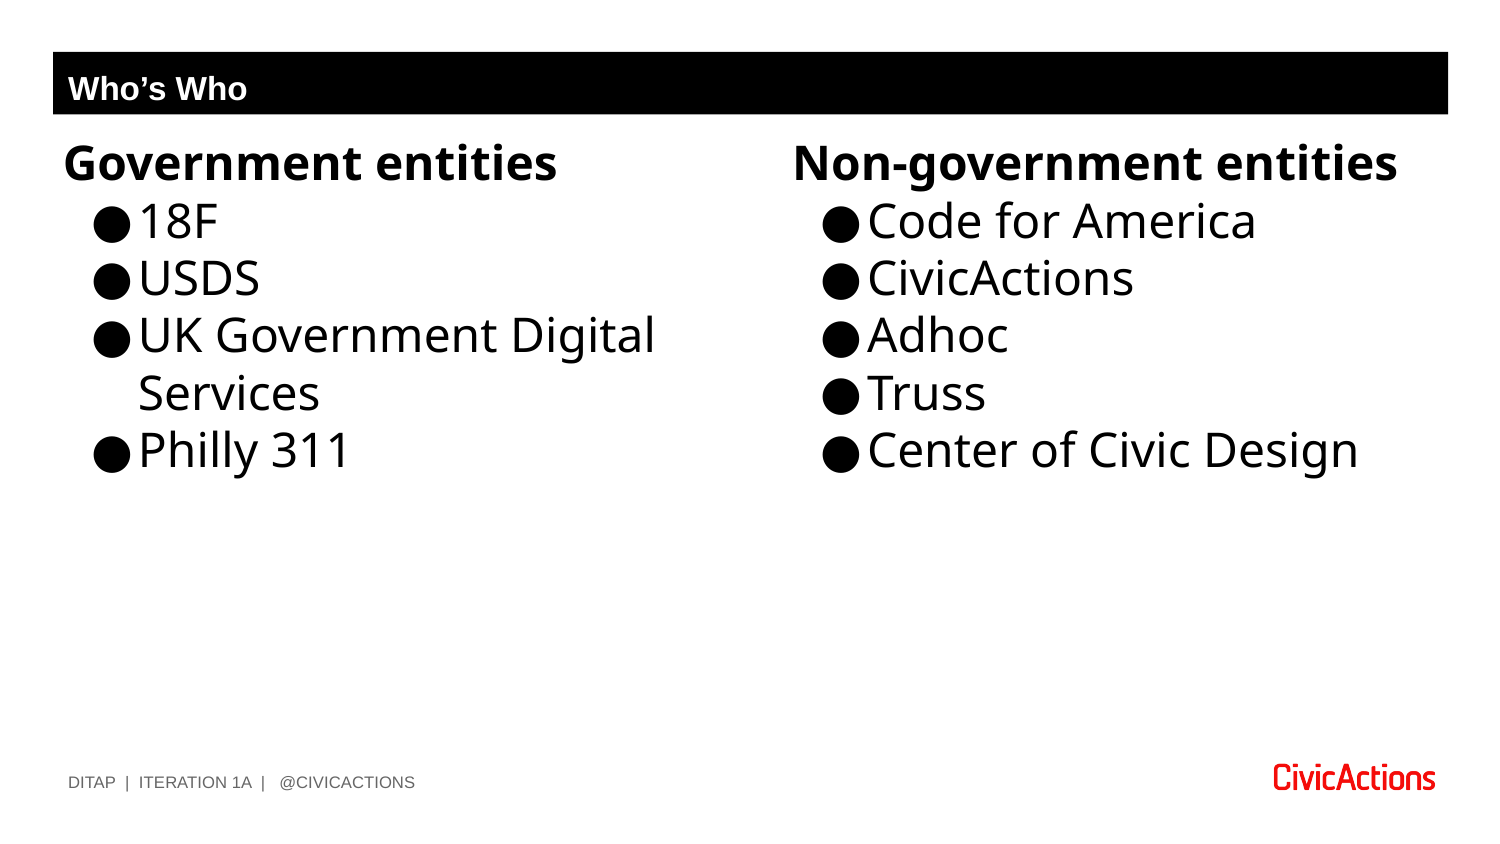

Who’s Who
# Government entities
18F
USDS
UK Government Digital Services
Philly 311
Non-government entities
Code for America
CivicActions
Adhoc
Truss
Center of Civic Design